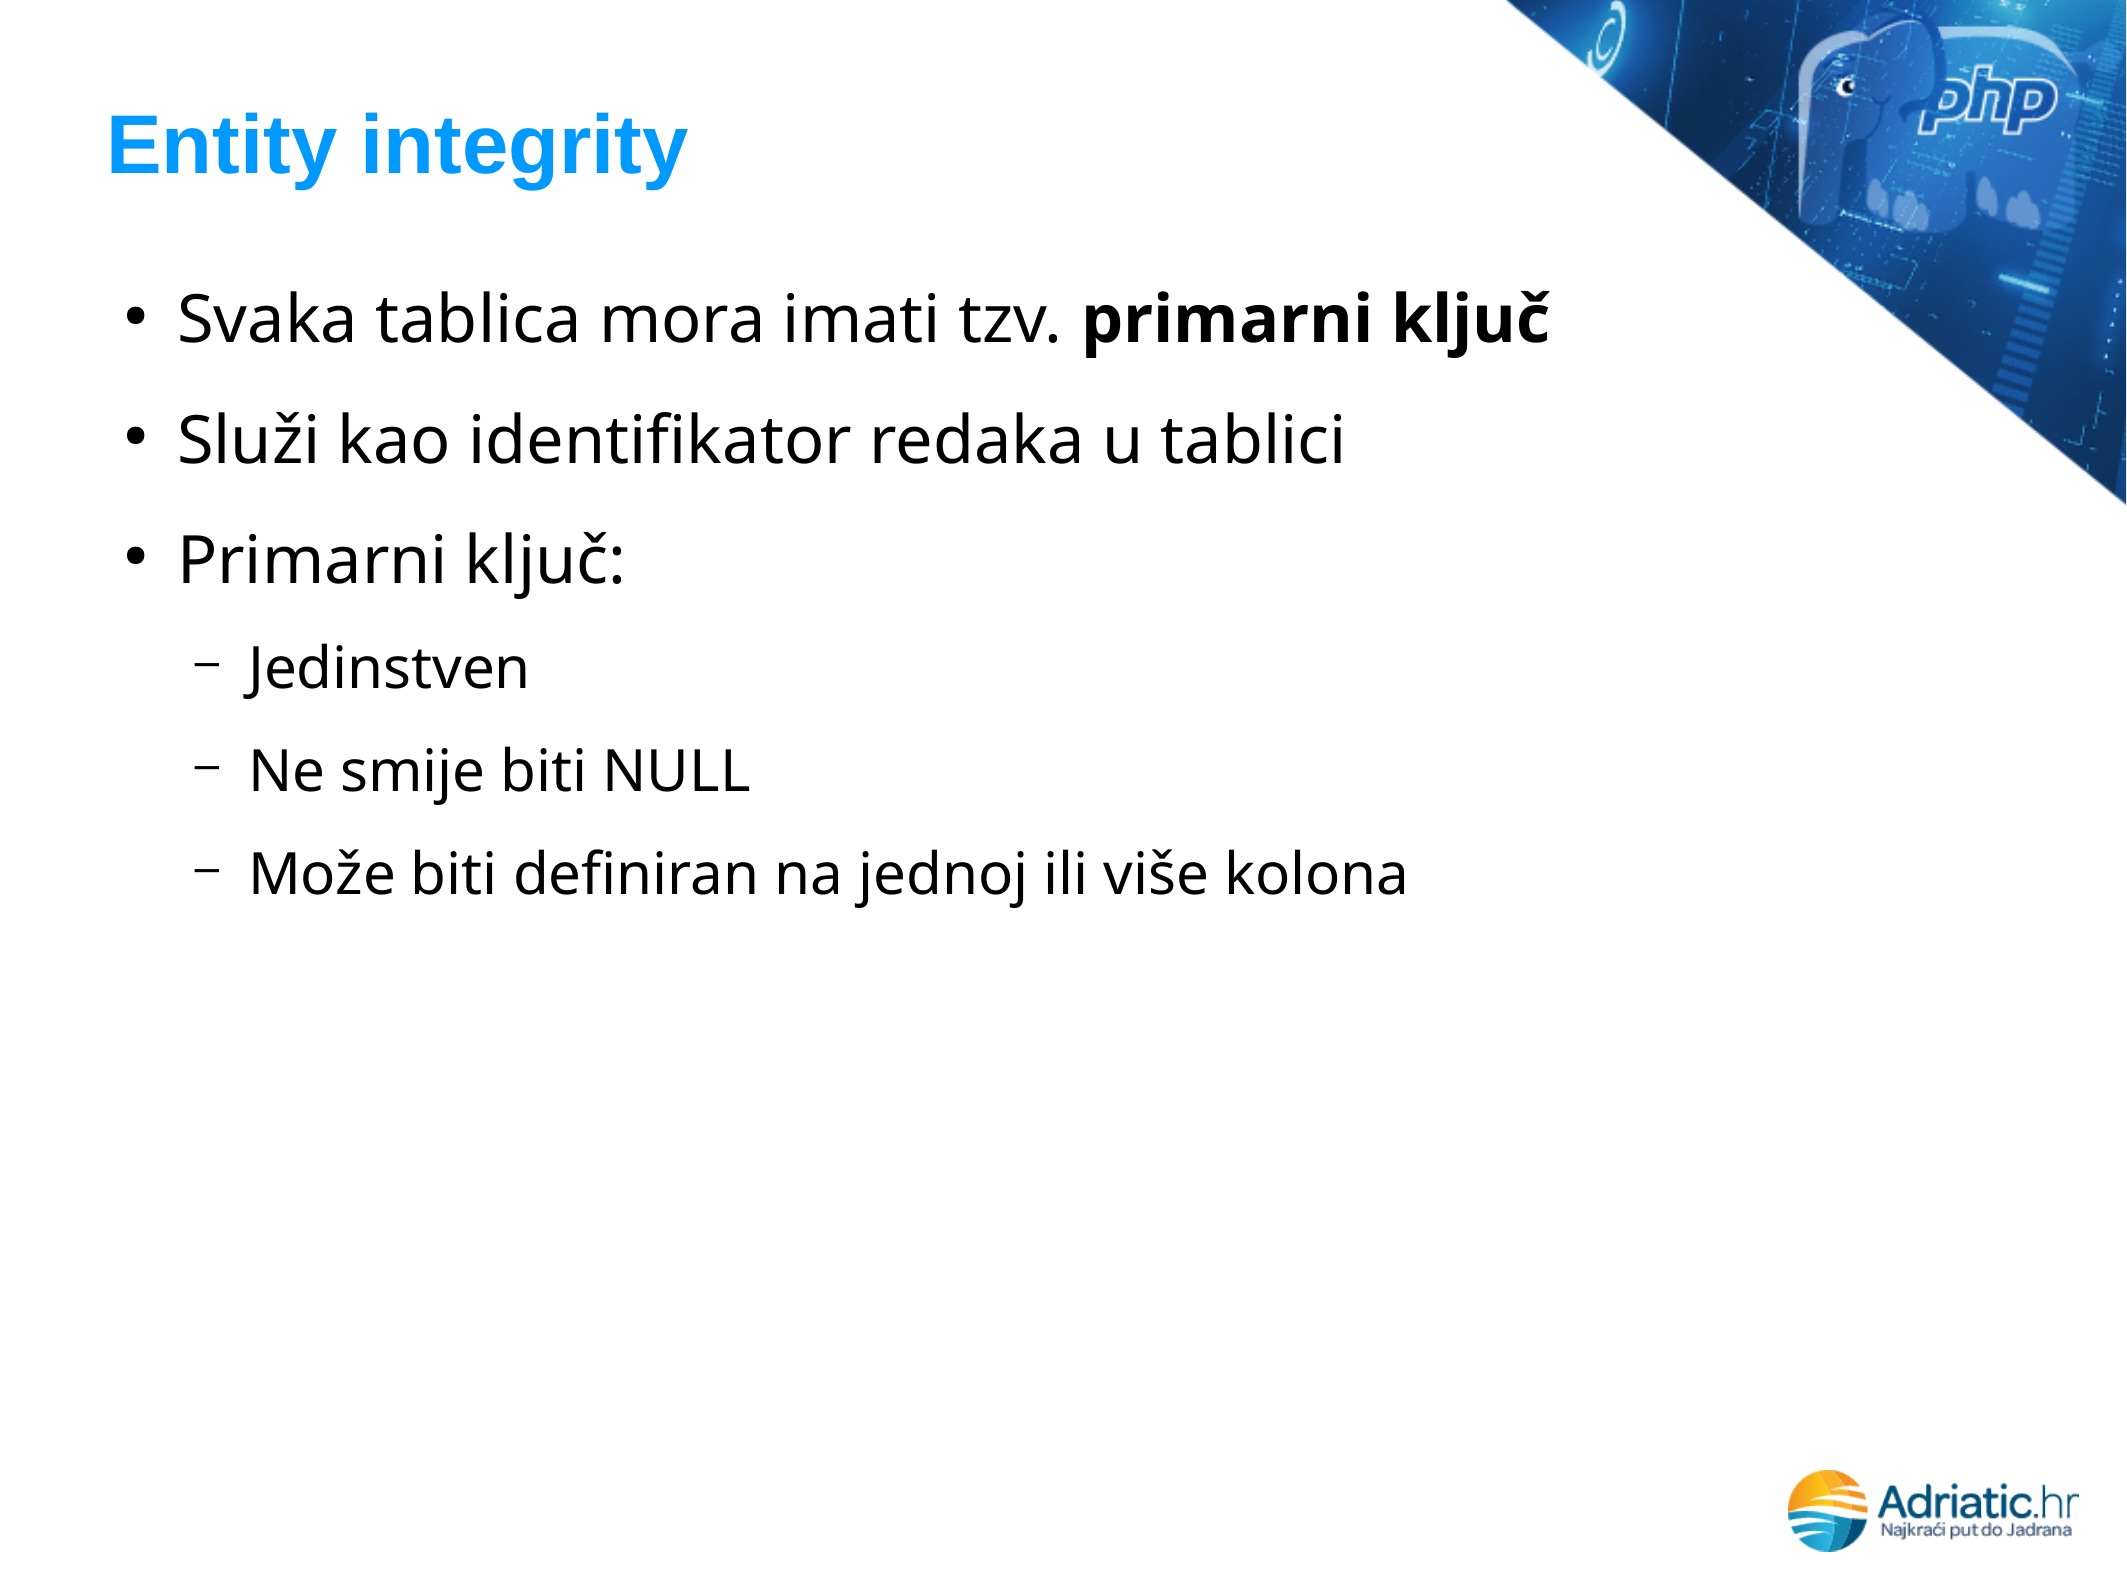

# Entity integrity
Svaka tablica mora imati tzv. primarni ključ
Služi kao identifikator redaka u tablici
Primarni ključ:
Jedinstven
Ne smije biti NULL
Može biti definiran na jednoj ili više kolona